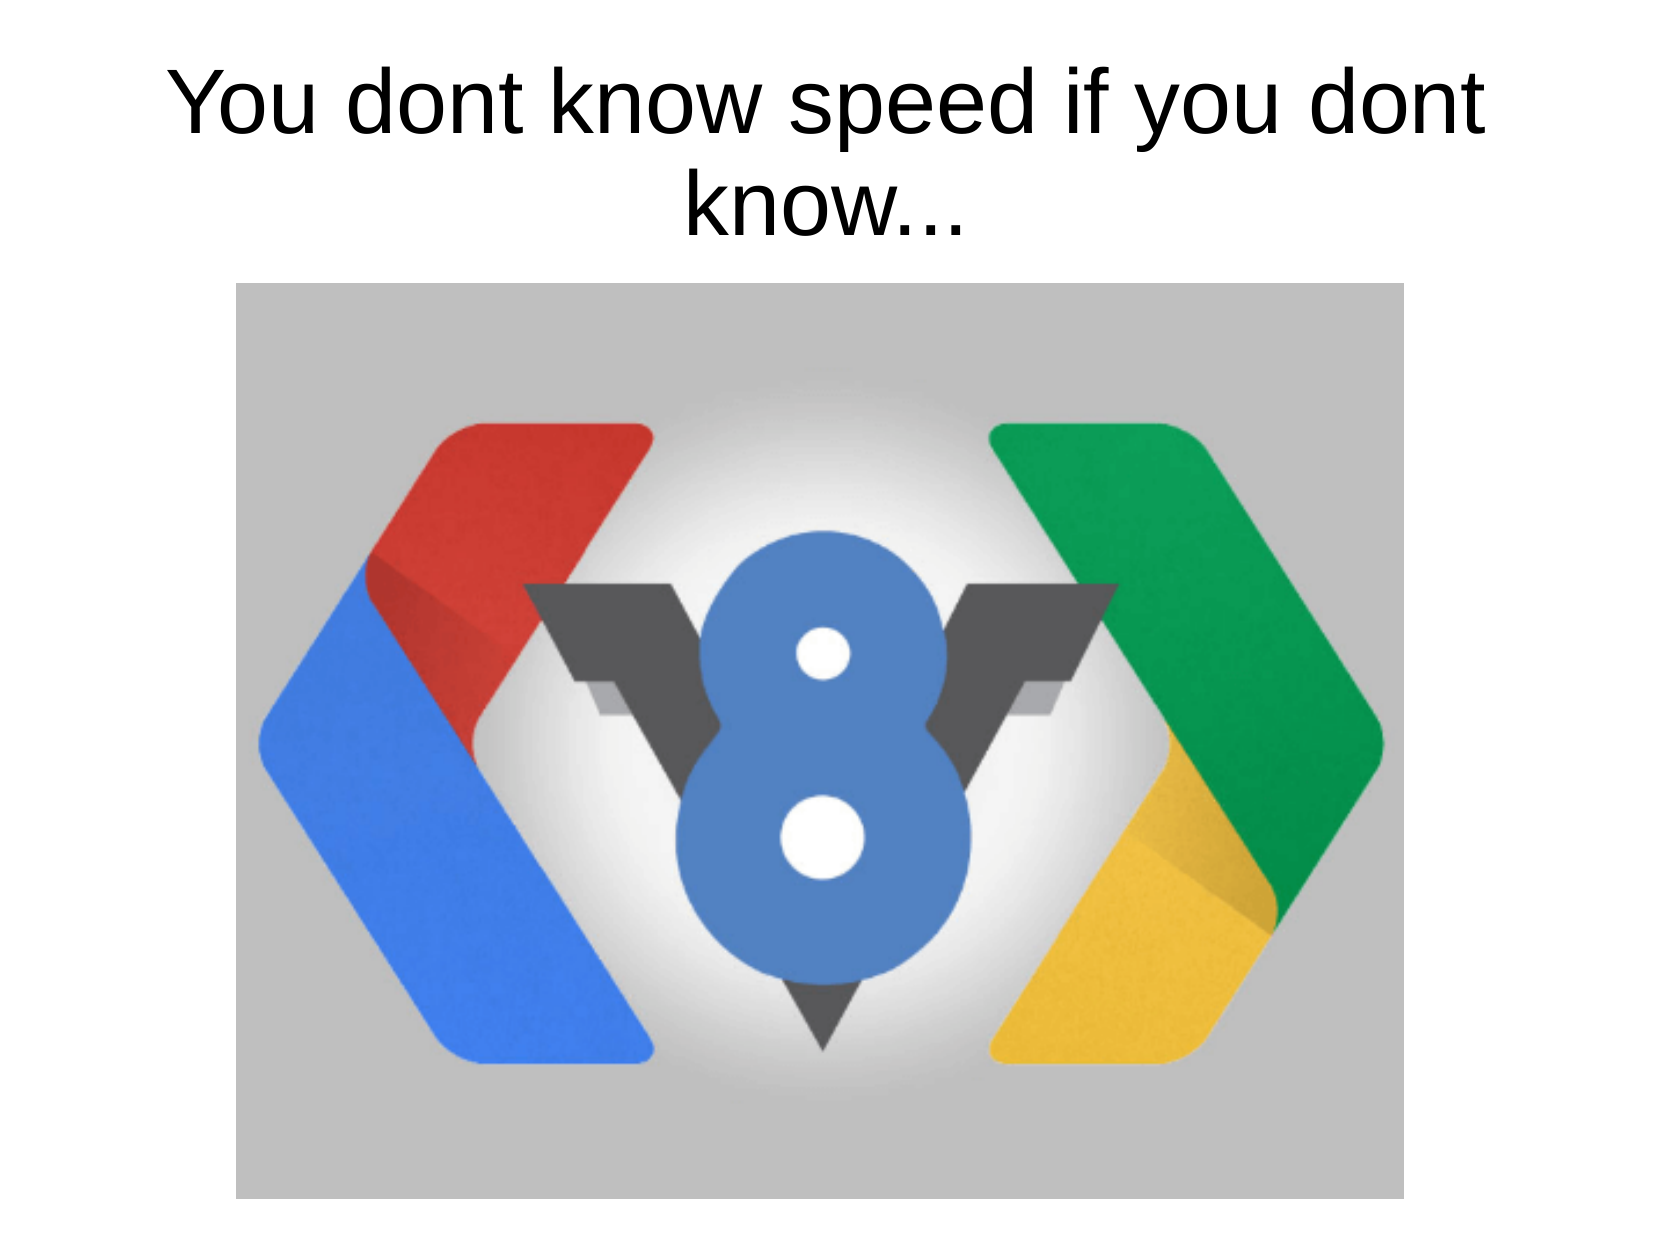

# You dont know speed if you dont know...